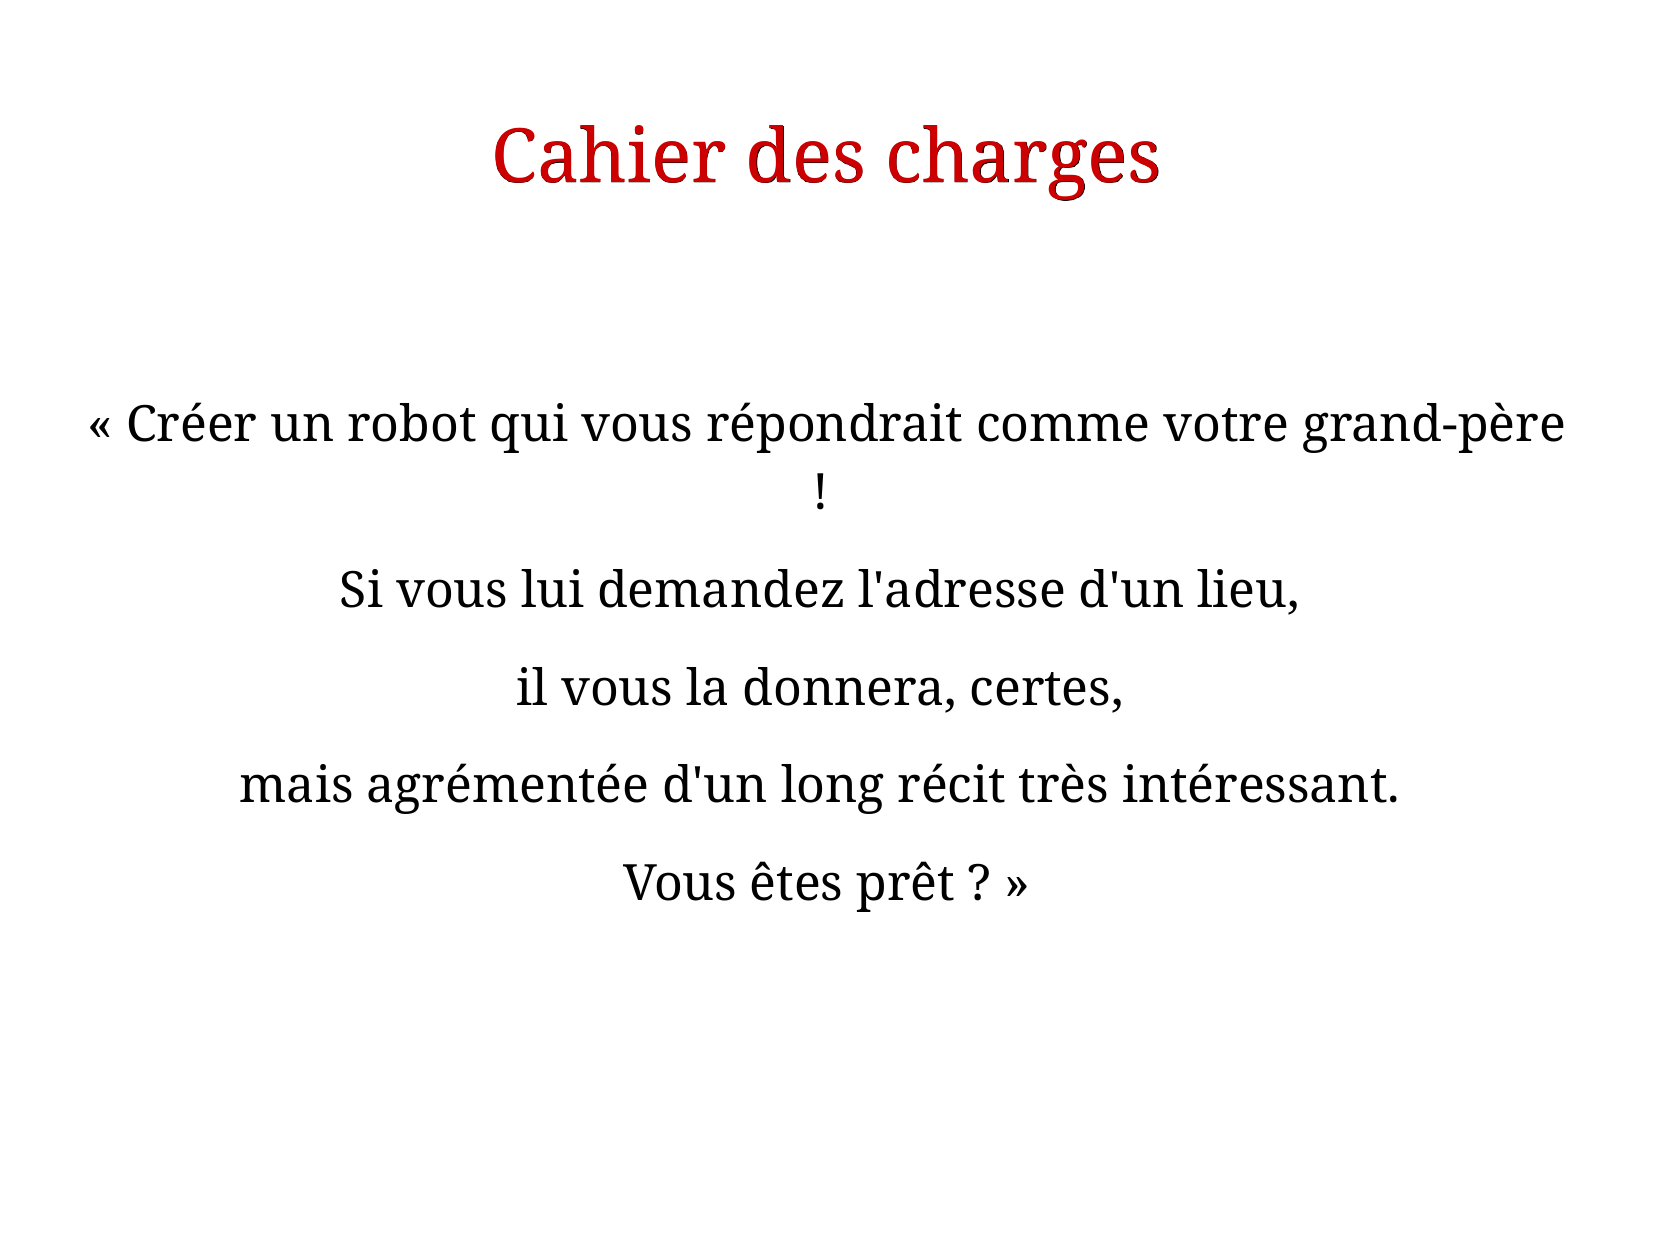

# Cahier des charges
« Créer un robot qui vous répondrait comme votre grand-père !
Si vous lui demandez l'adresse d'un lieu,
il vous la donnera, certes,
mais agrémentée d'un long récit très intéressant.
Vous êtes prêt ? »